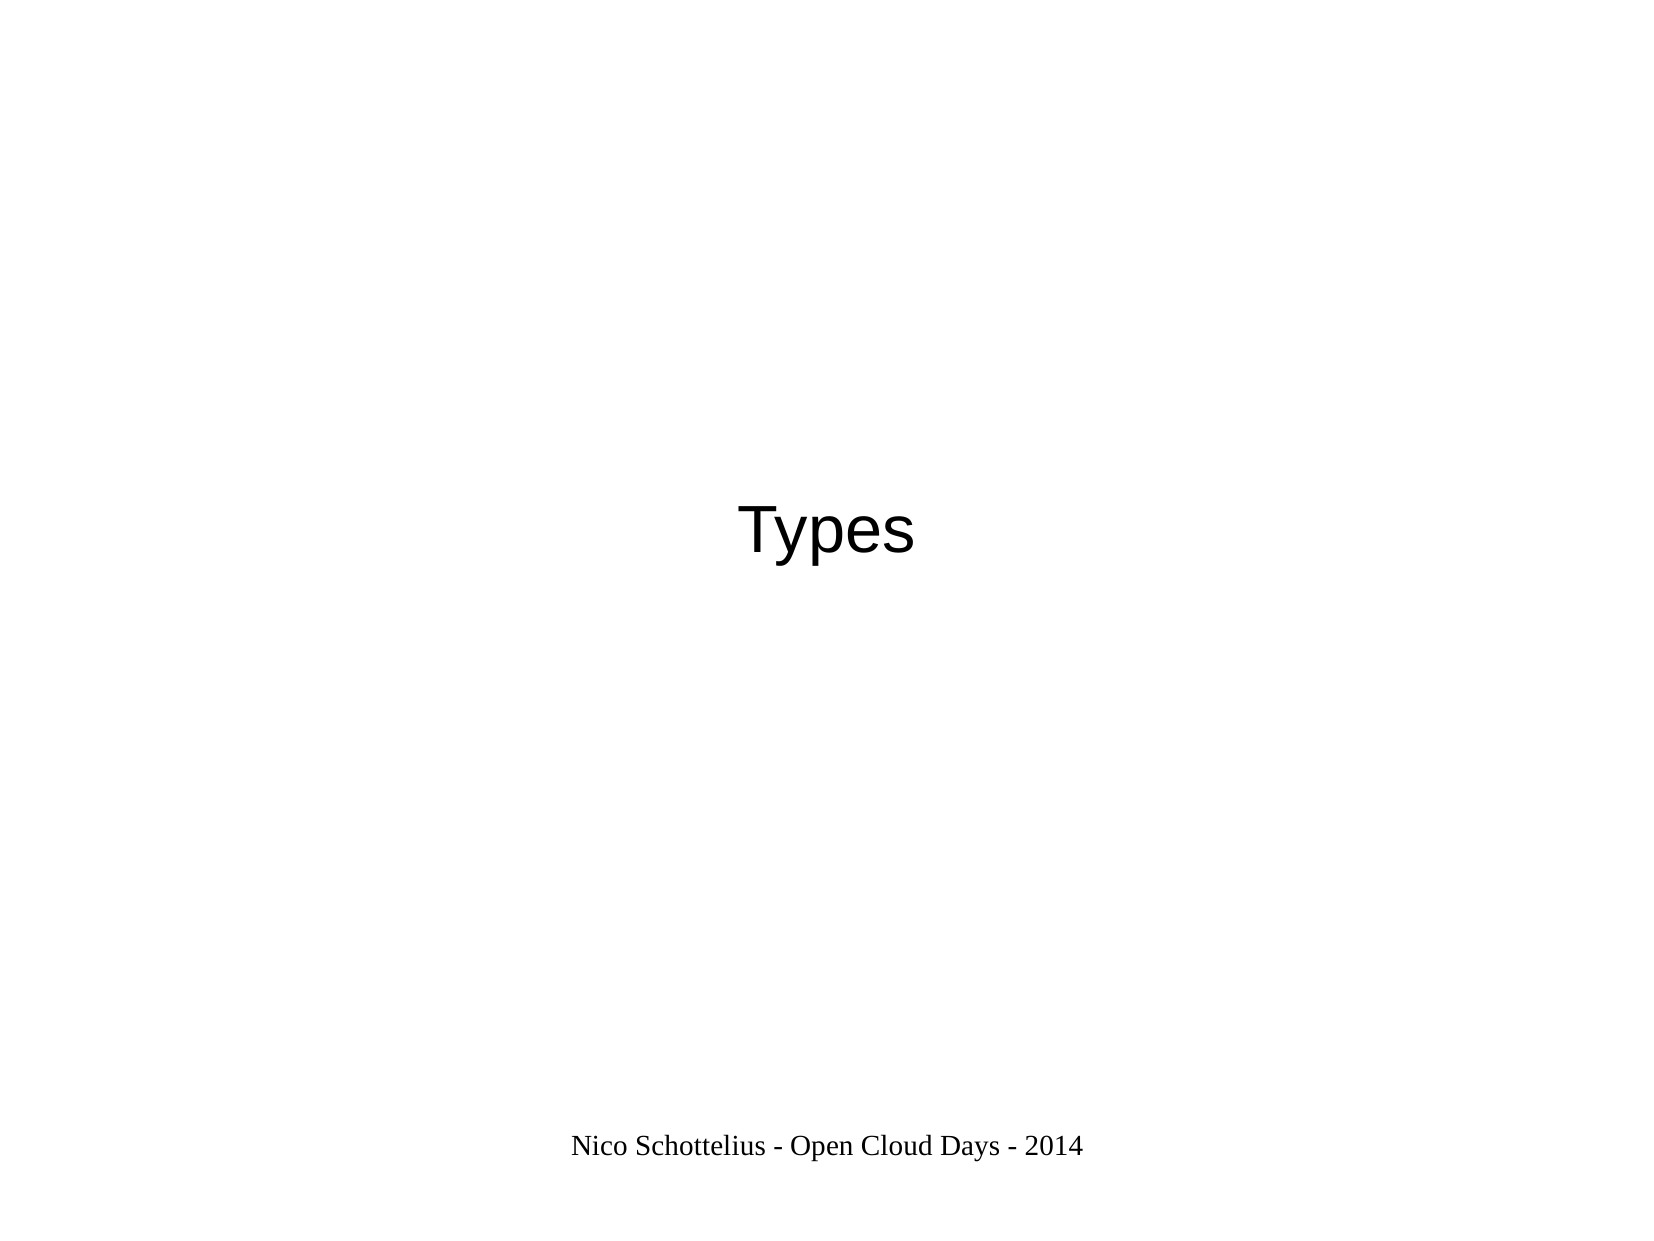

# Types
Nico Schottelius - Open Cloud Days - 2014